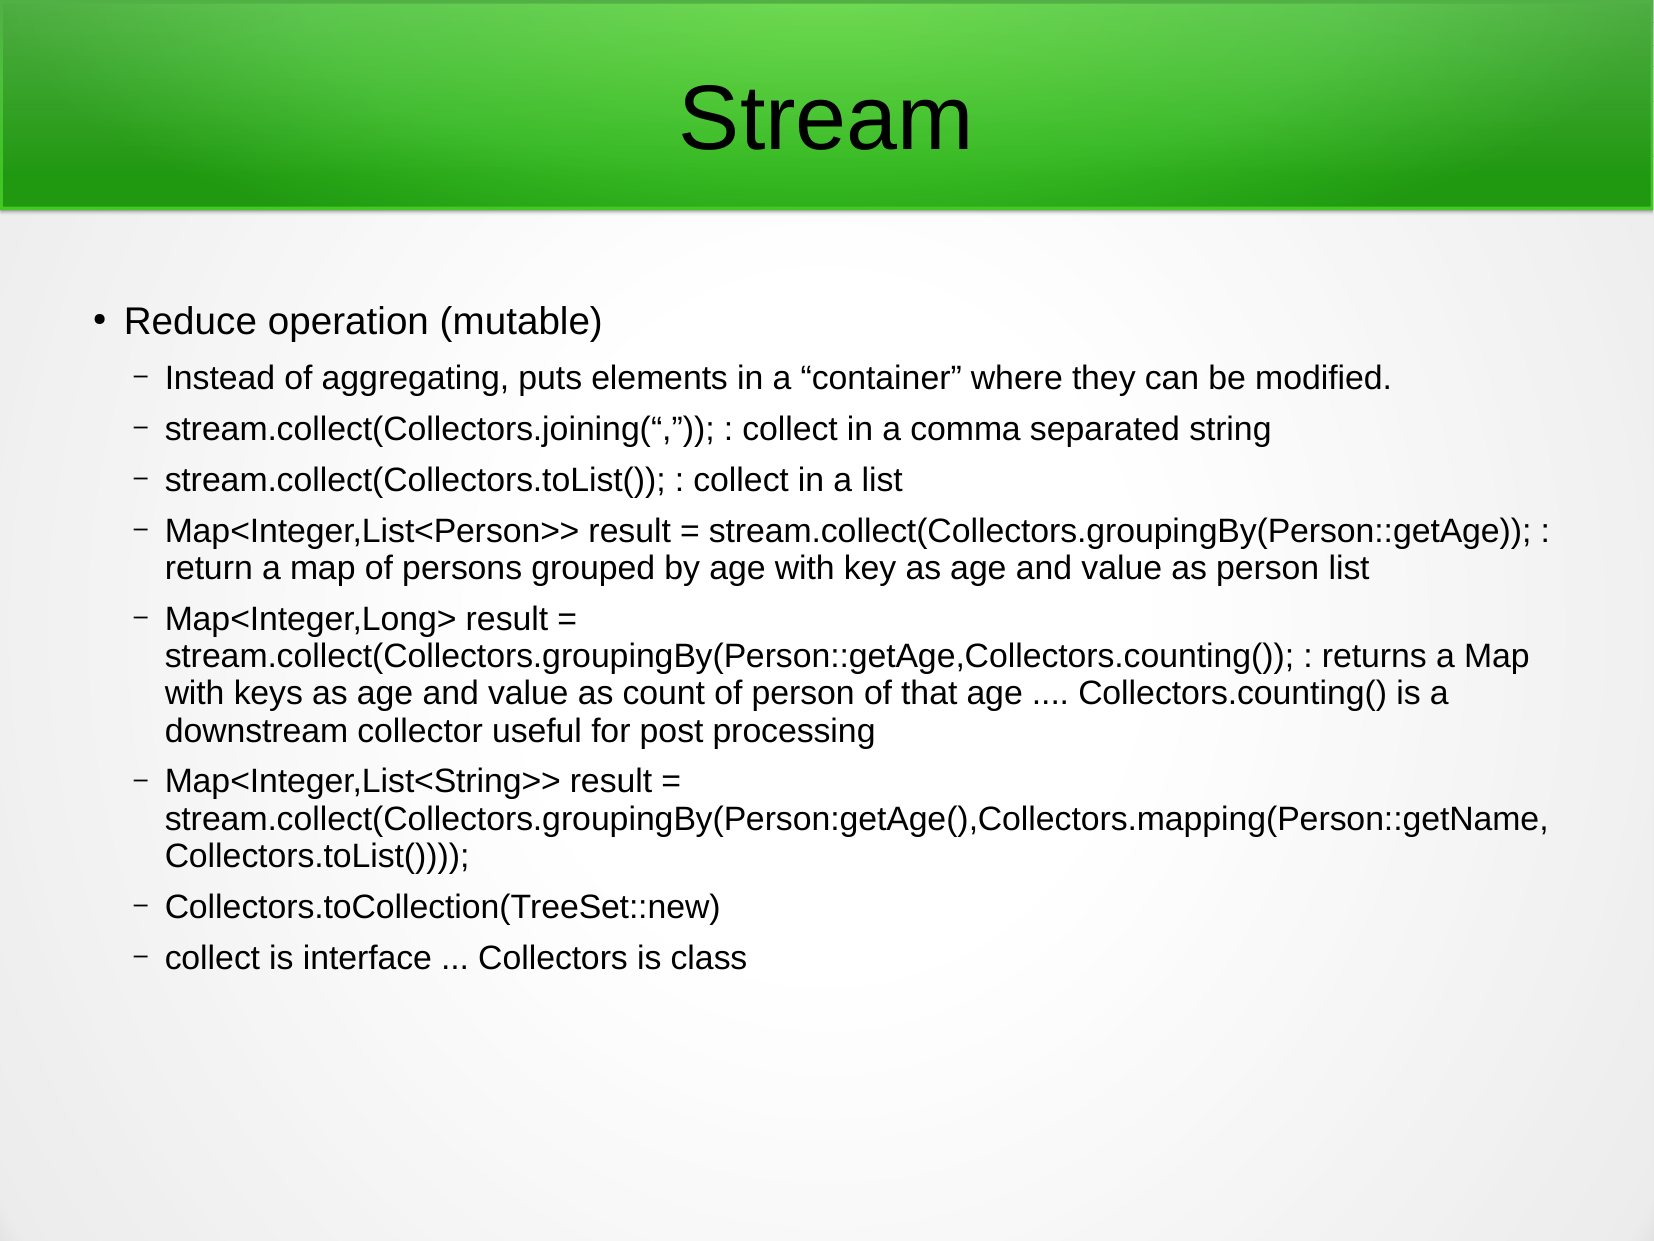

# Stream
Reduce operation (mutable)
Instead of aggregating, puts elements in a “container” where they can be modified.
stream.collect(Collectors.joining(“,”)); : collect in a comma separated string
stream.collect(Collectors.toList()); : collect in a list
Map<Integer,List<Person>> result = stream.collect(Collectors.groupingBy(Person::getAge)); : return a map of persons grouped by age with key as age and value as person list
Map<Integer,Long> result = stream.collect(Collectors.groupingBy(Person::getAge,Collectors.counting()); : returns a Map with keys as age and value as count of person of that age .... Collectors.counting() is a downstream collector useful for post processing
Map<Integer,List<String>> result = stream.collect(Collectors.groupingBy(Person:getAge(),Collectors.mapping(Person::getName,Collectors.toList())));
Collectors.toCollection(TreeSet::new)
collect is interface ... Collectors is class